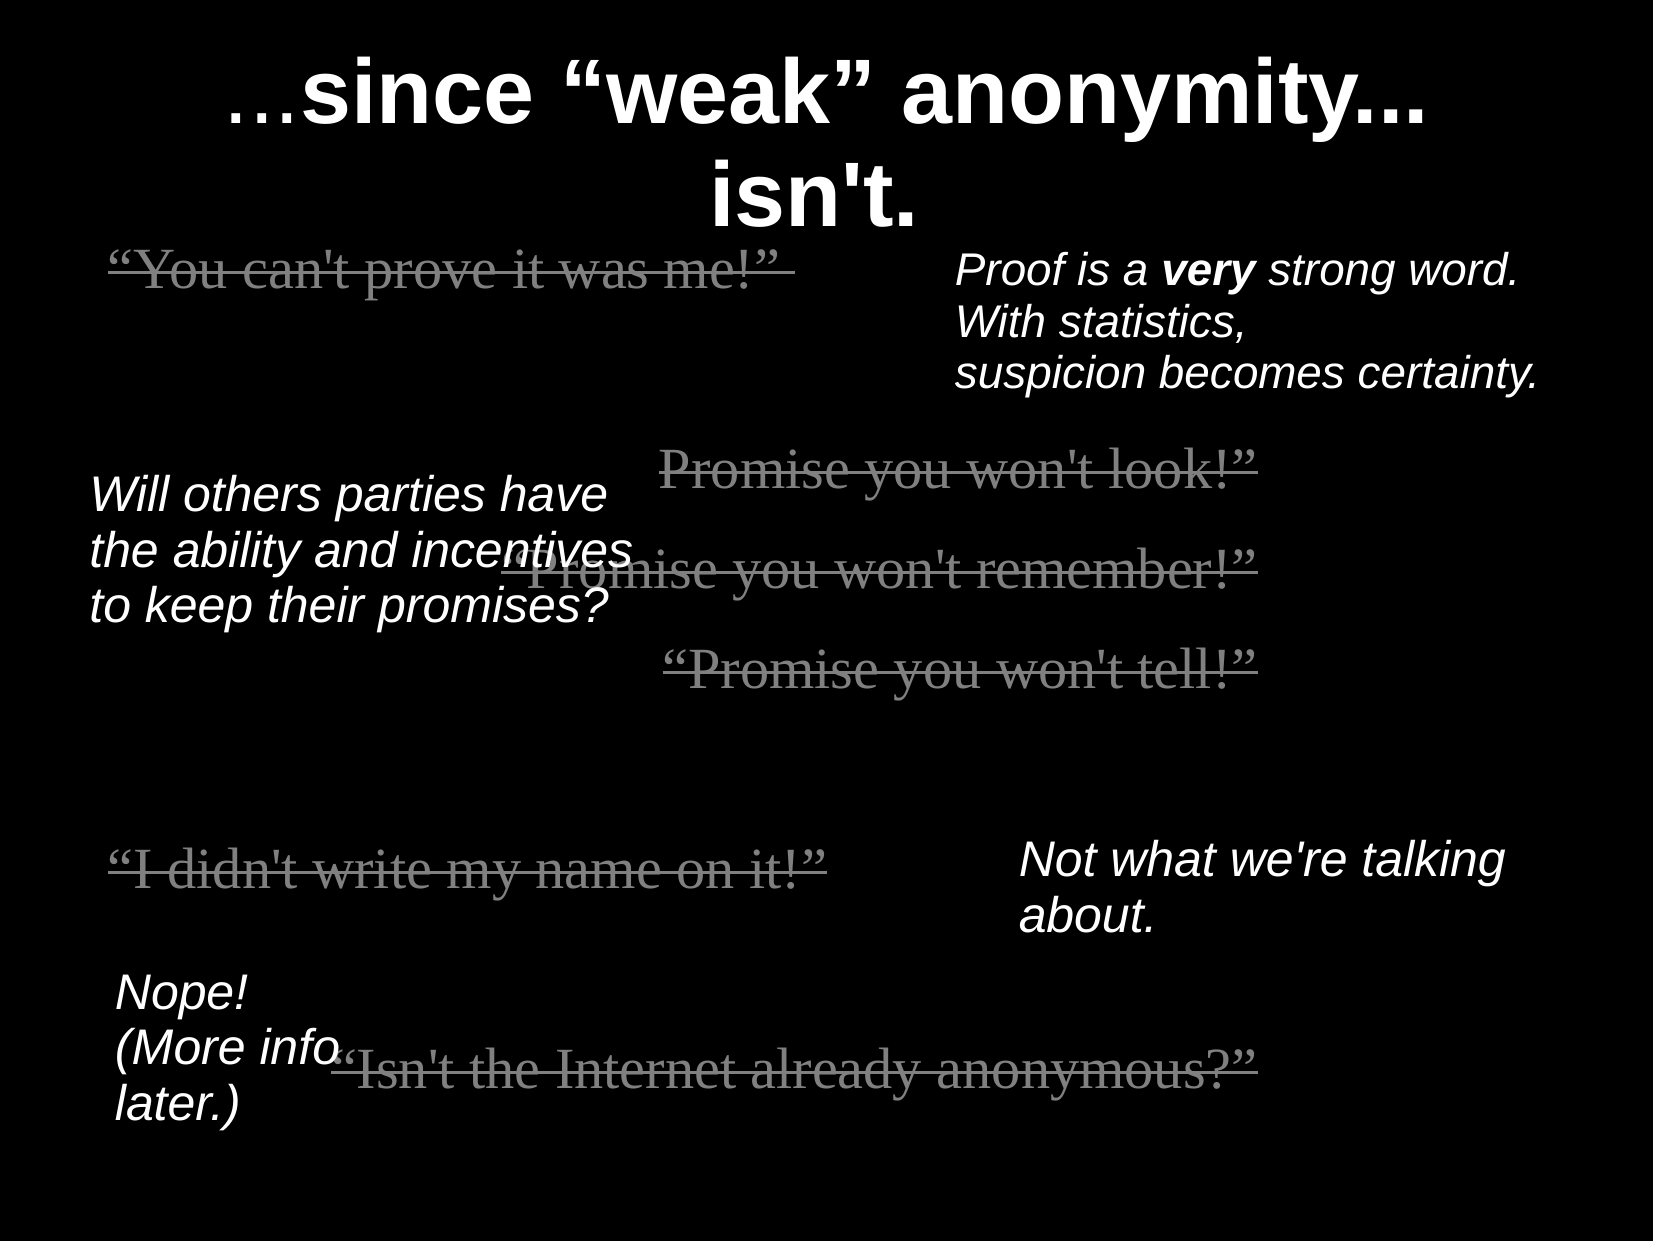

# ...since “weak” anonymity... isn't.
“You can't prove it was me!”
 Promise you won't look!”
“Promise you won't remember!”
“Promise you won't tell!”
“I didn't write my name on it!”
“Isn't the Internet already anonymous?”
 Proof is a very strong word.
 With statistics,
 suspicion becomes certainty.
Will others parties have the ability and incentives to keep their promises?
Not what we're talking about.
Nope!
(More info later.)